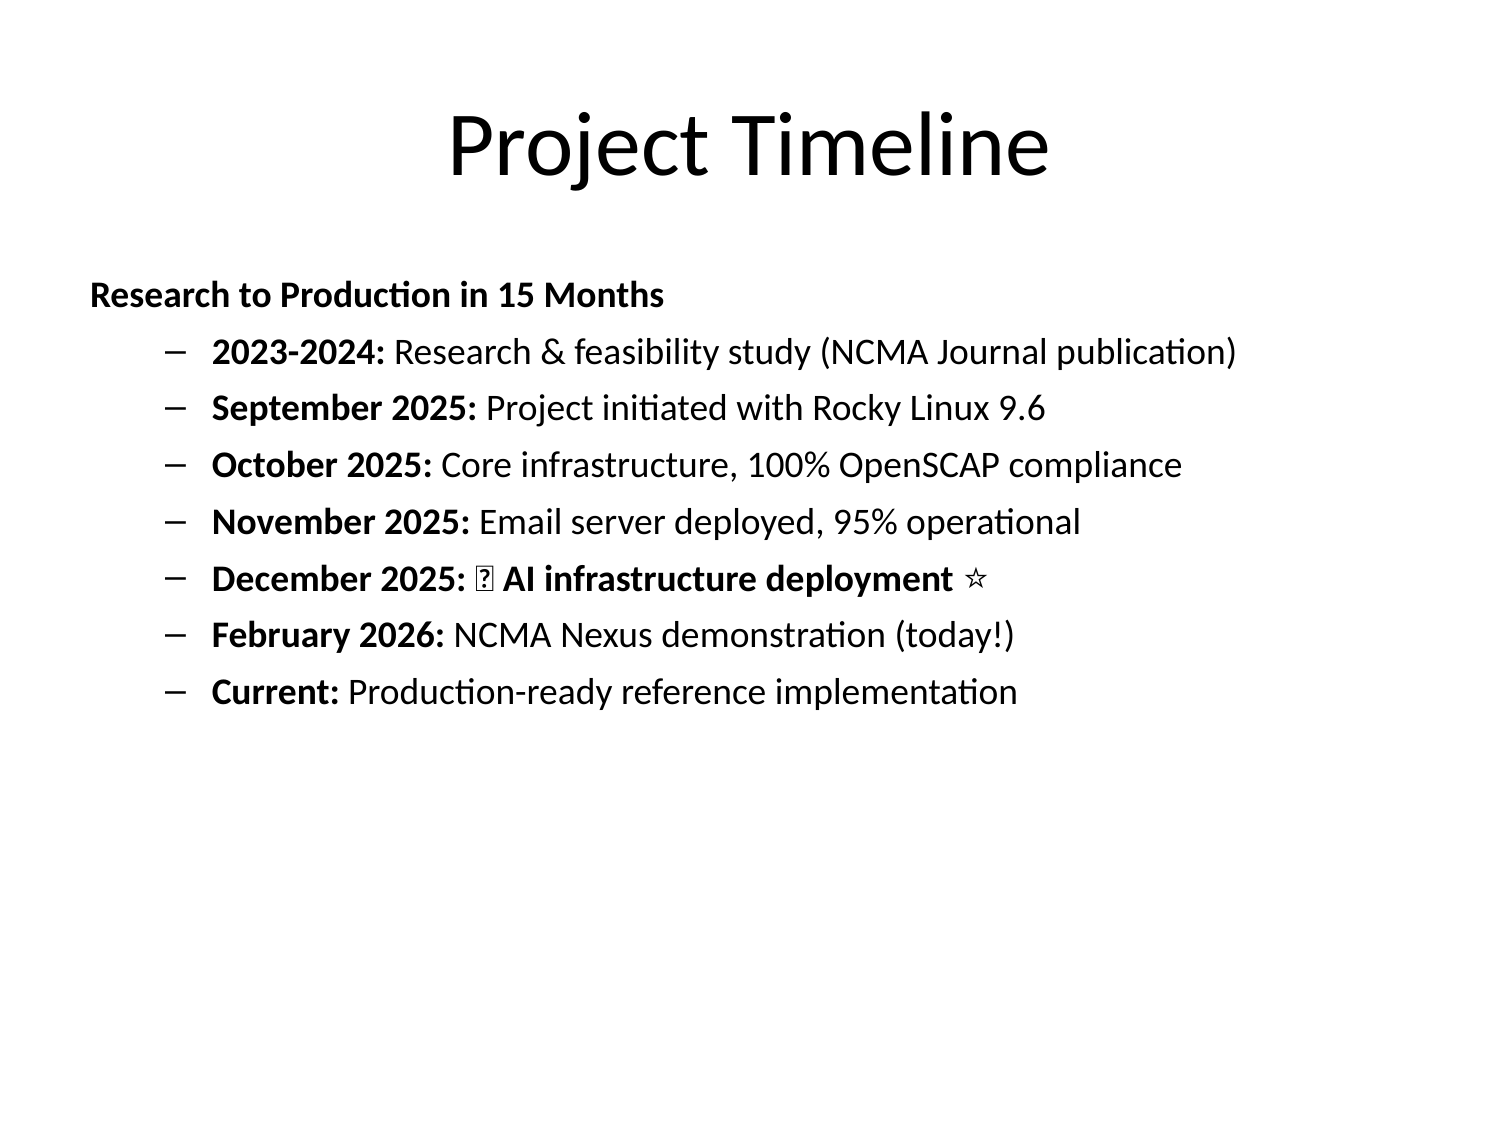

# Project Timeline
Research to Production in 15 Months
2023-2024: Research & feasibility study (NCMA Journal publication)
September 2025: Project initiated with Rocky Linux 9.6
October 2025: Core infrastructure, 100% OpenSCAP compliance
November 2025: Email server deployed, 95% operational
December 2025: ✅ AI infrastructure deployment ⭐
February 2026: NCMA Nexus demonstration (today!)
Current: Production-ready reference implementation